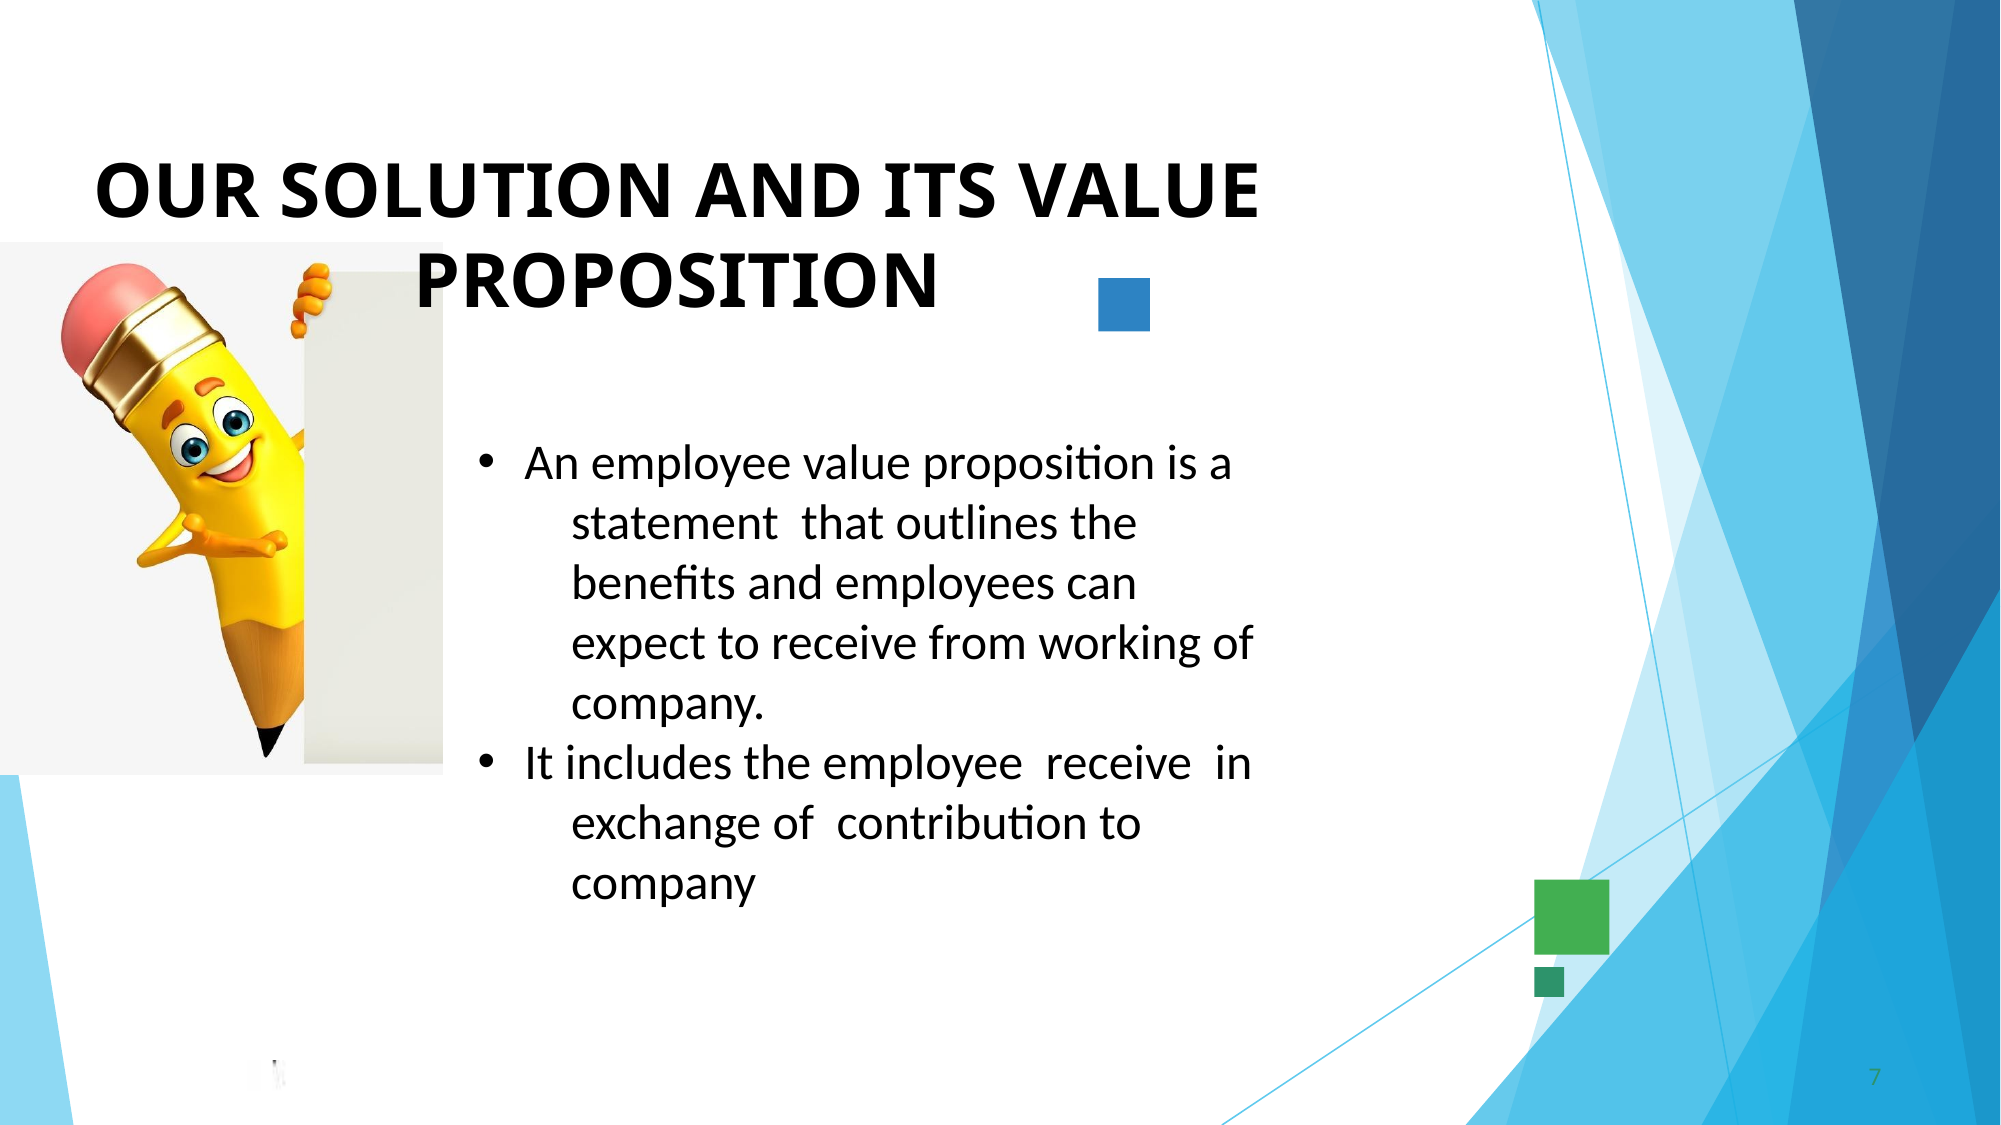

# OUR SOLUTION AND ITS VALUE PROPOSITION
An employee value proposition is a statement that outlines the benefits and employees can expect to receive from working of company.
It includes the employee receive in exchange of contribution to company